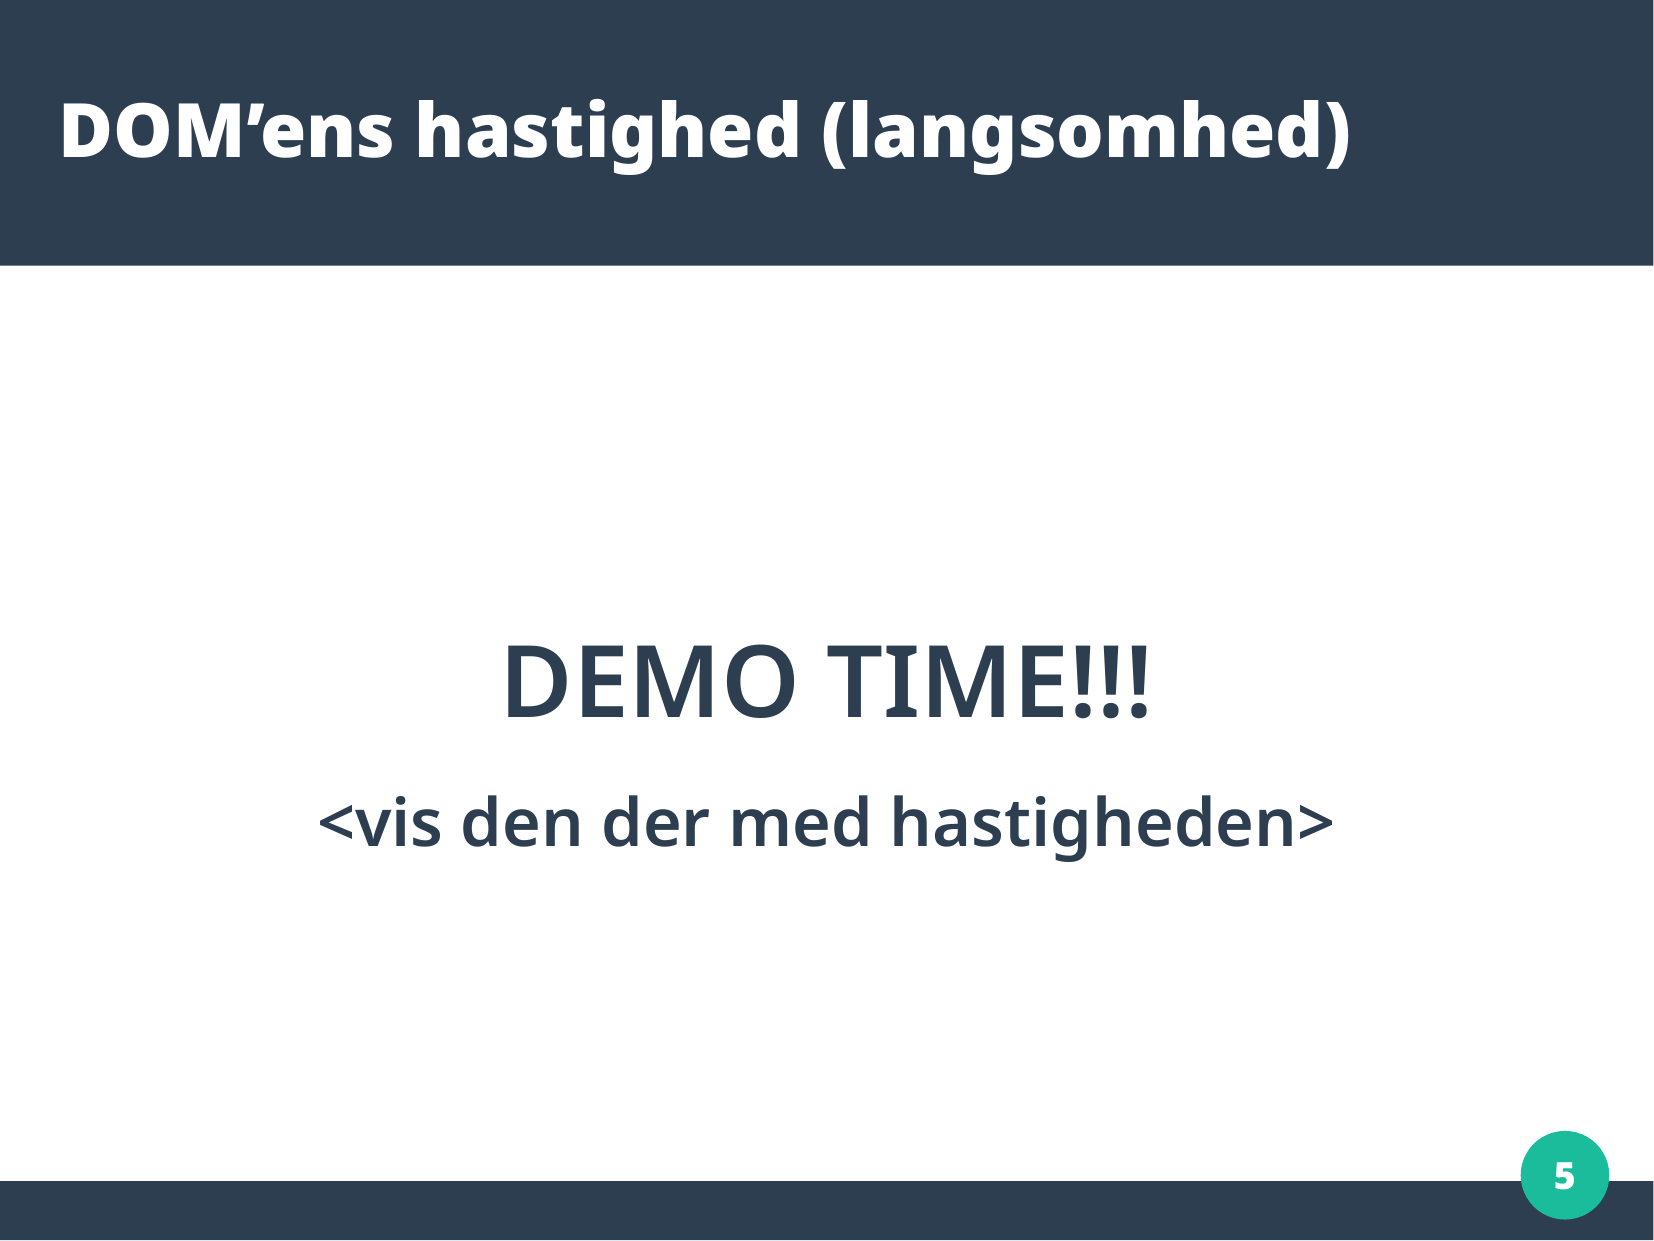

# DOM’ens hastighed (langsomhed)
DEMO TIME!!!
<vis den der med hastigheden>
5